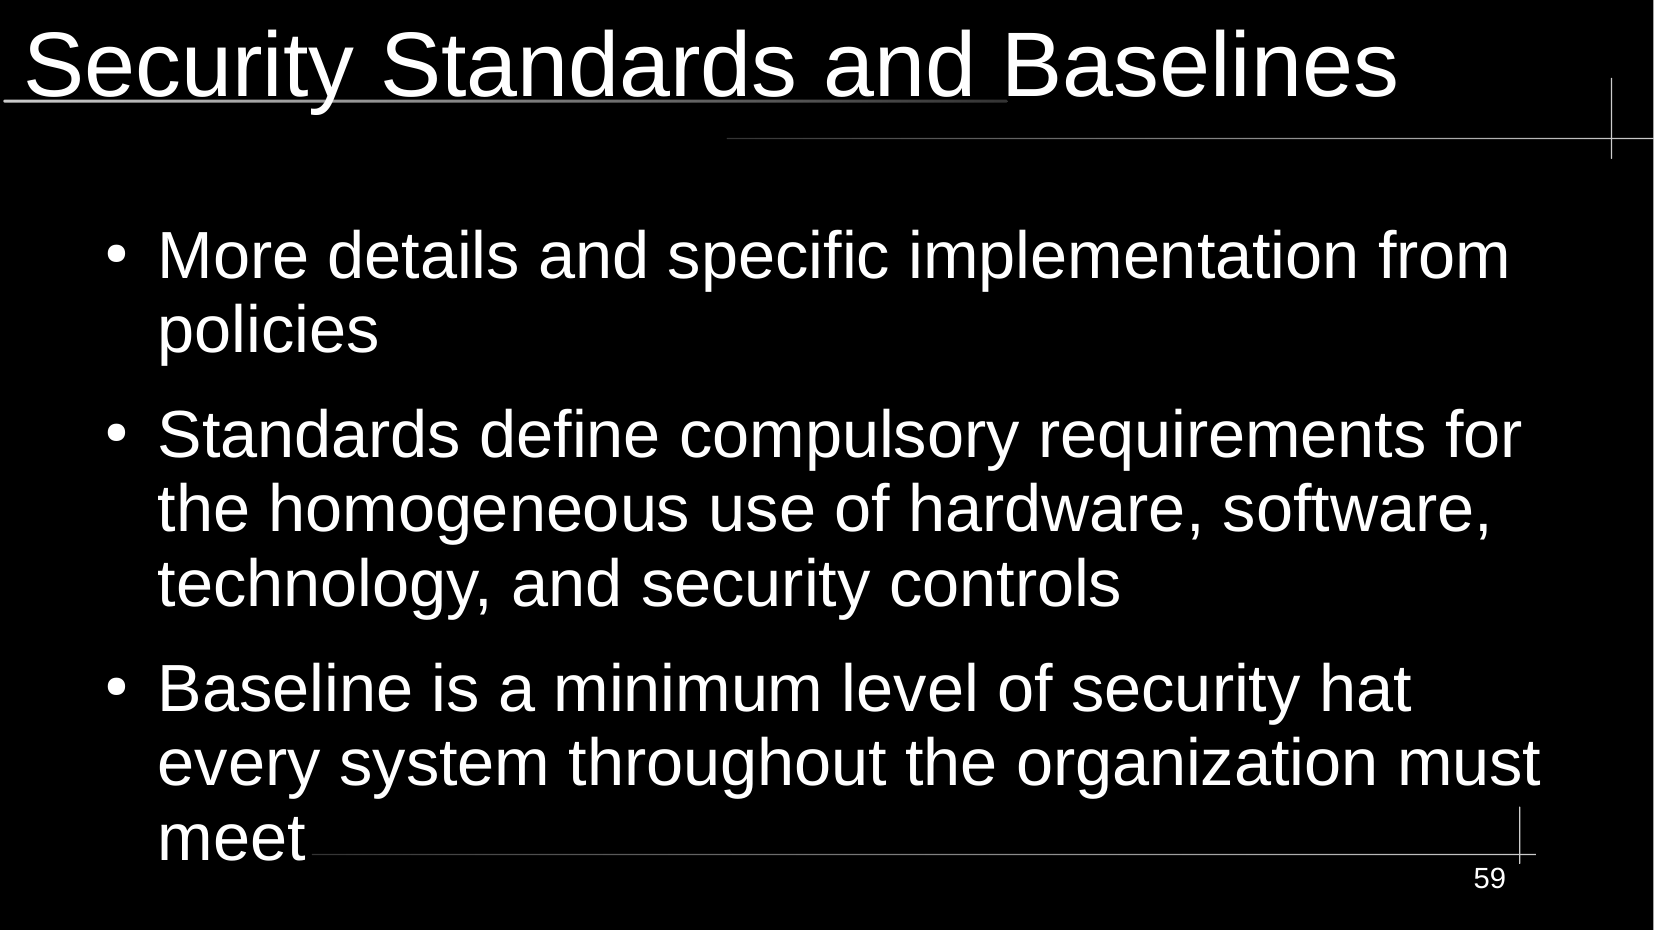

# Security Standards and Baselines
More details and specific implementation from policies
Standards define compulsory requirements for the homogeneous use of hardware, software, technology, and security controls
Baseline is a minimum level of security hat every system throughout the organization must meet
59